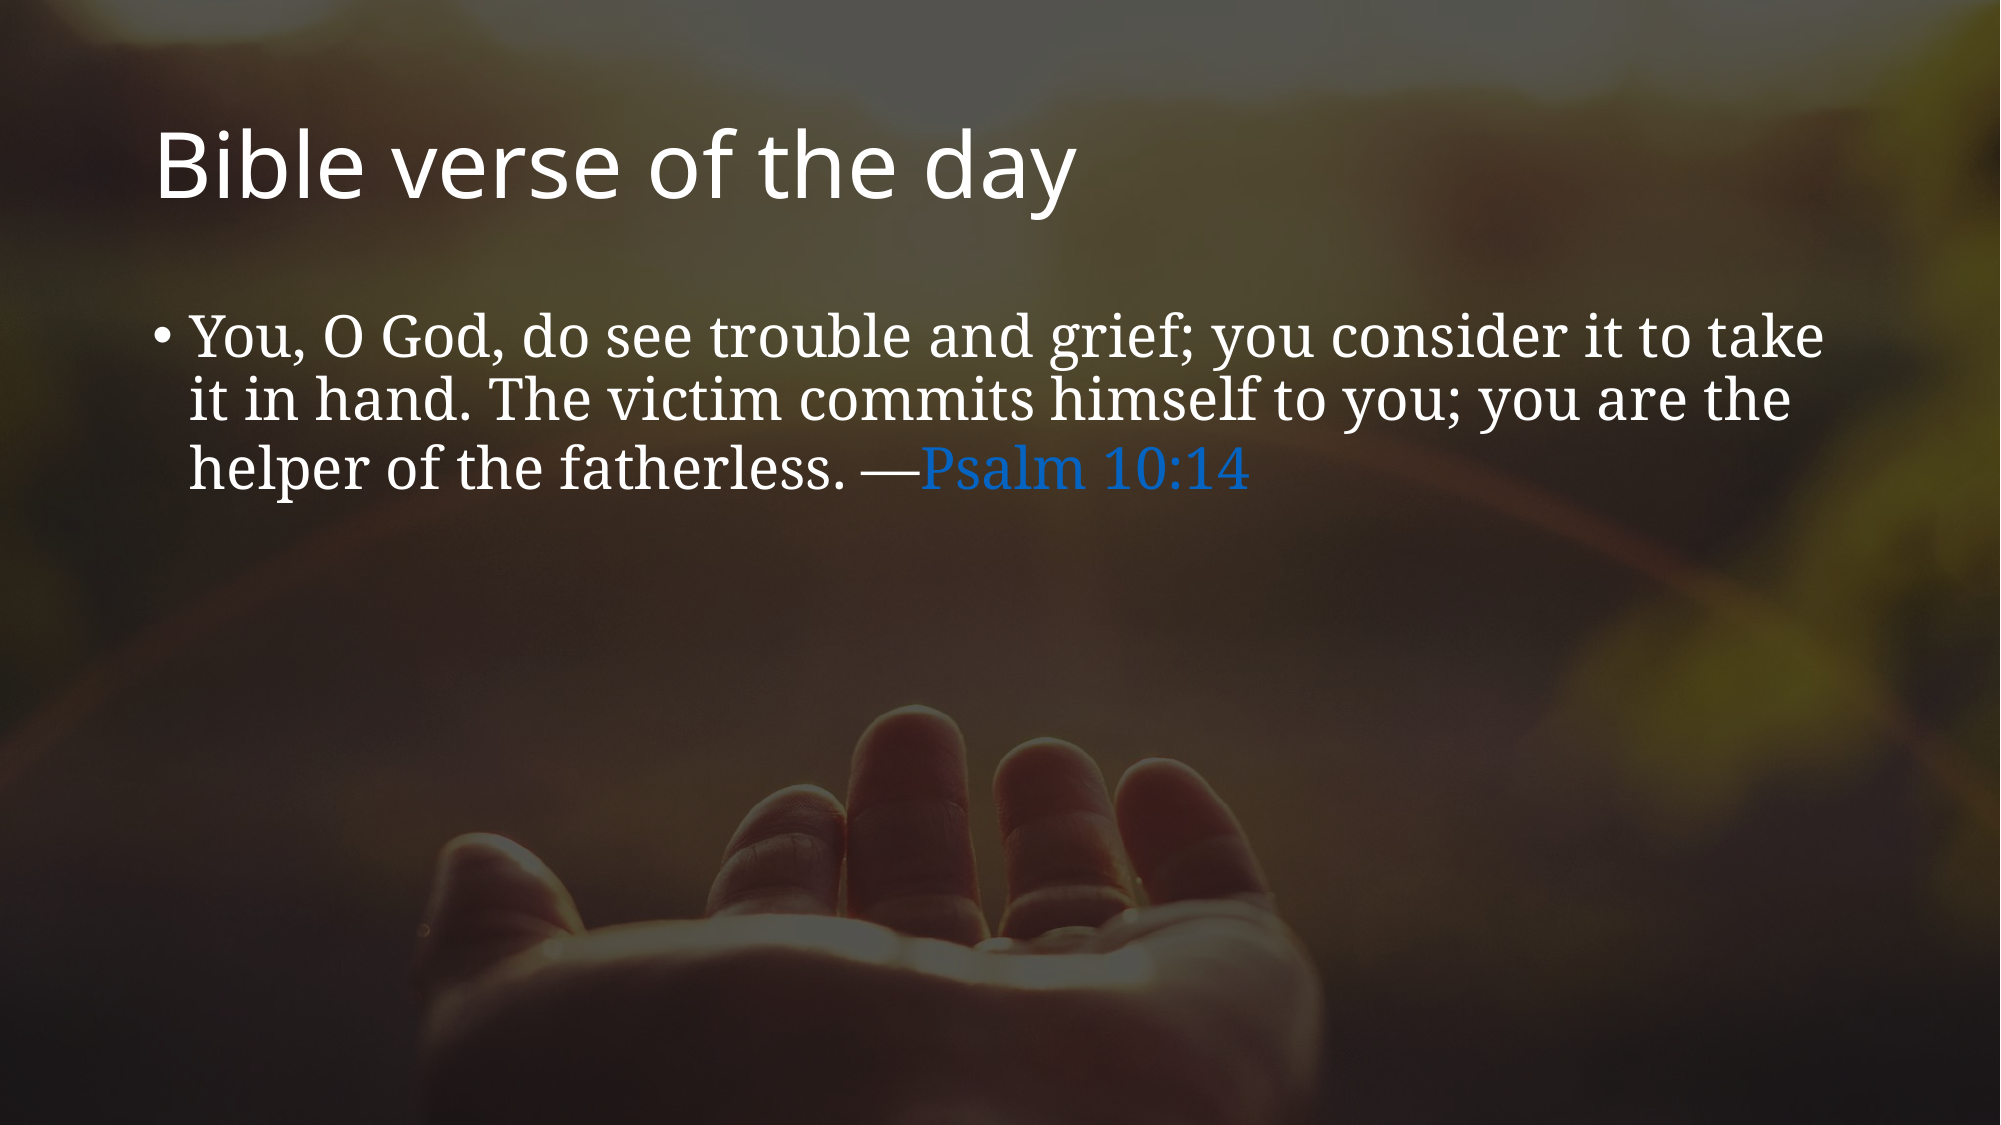

# Bible verse of the day
You, O God, do see trouble and grief; you consider it to take it in hand. The victim commits himself to you; you are the helper of the fatherless. —Psalm 10:14